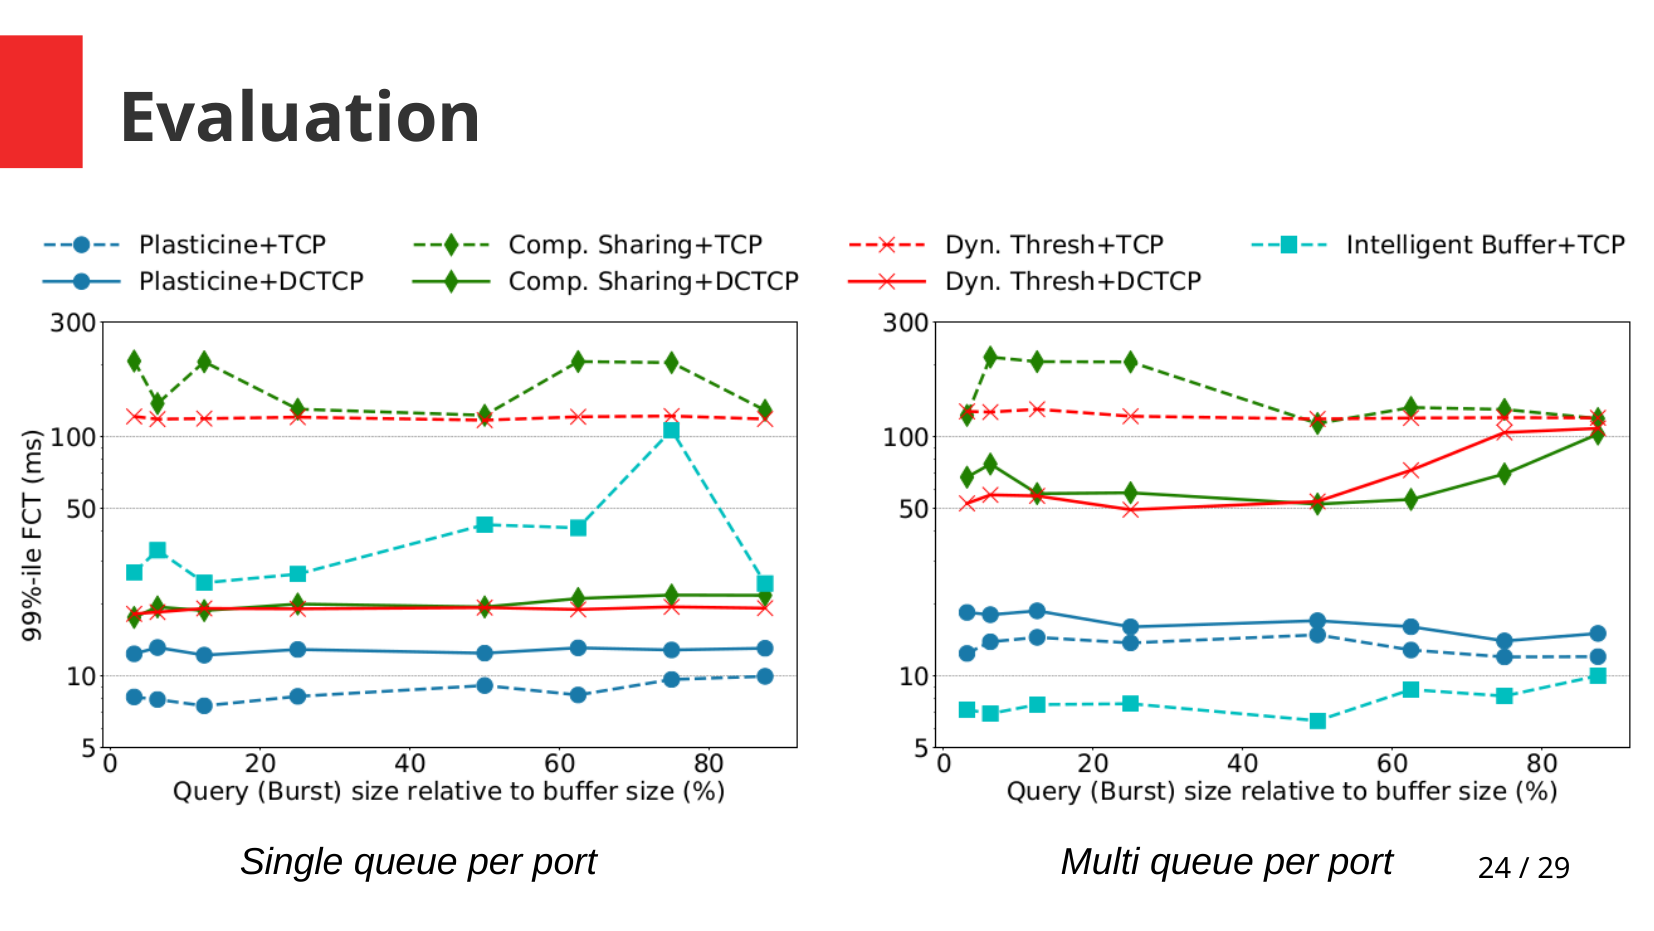

# Evaluation
Single queue per port
Multi queue per port
24